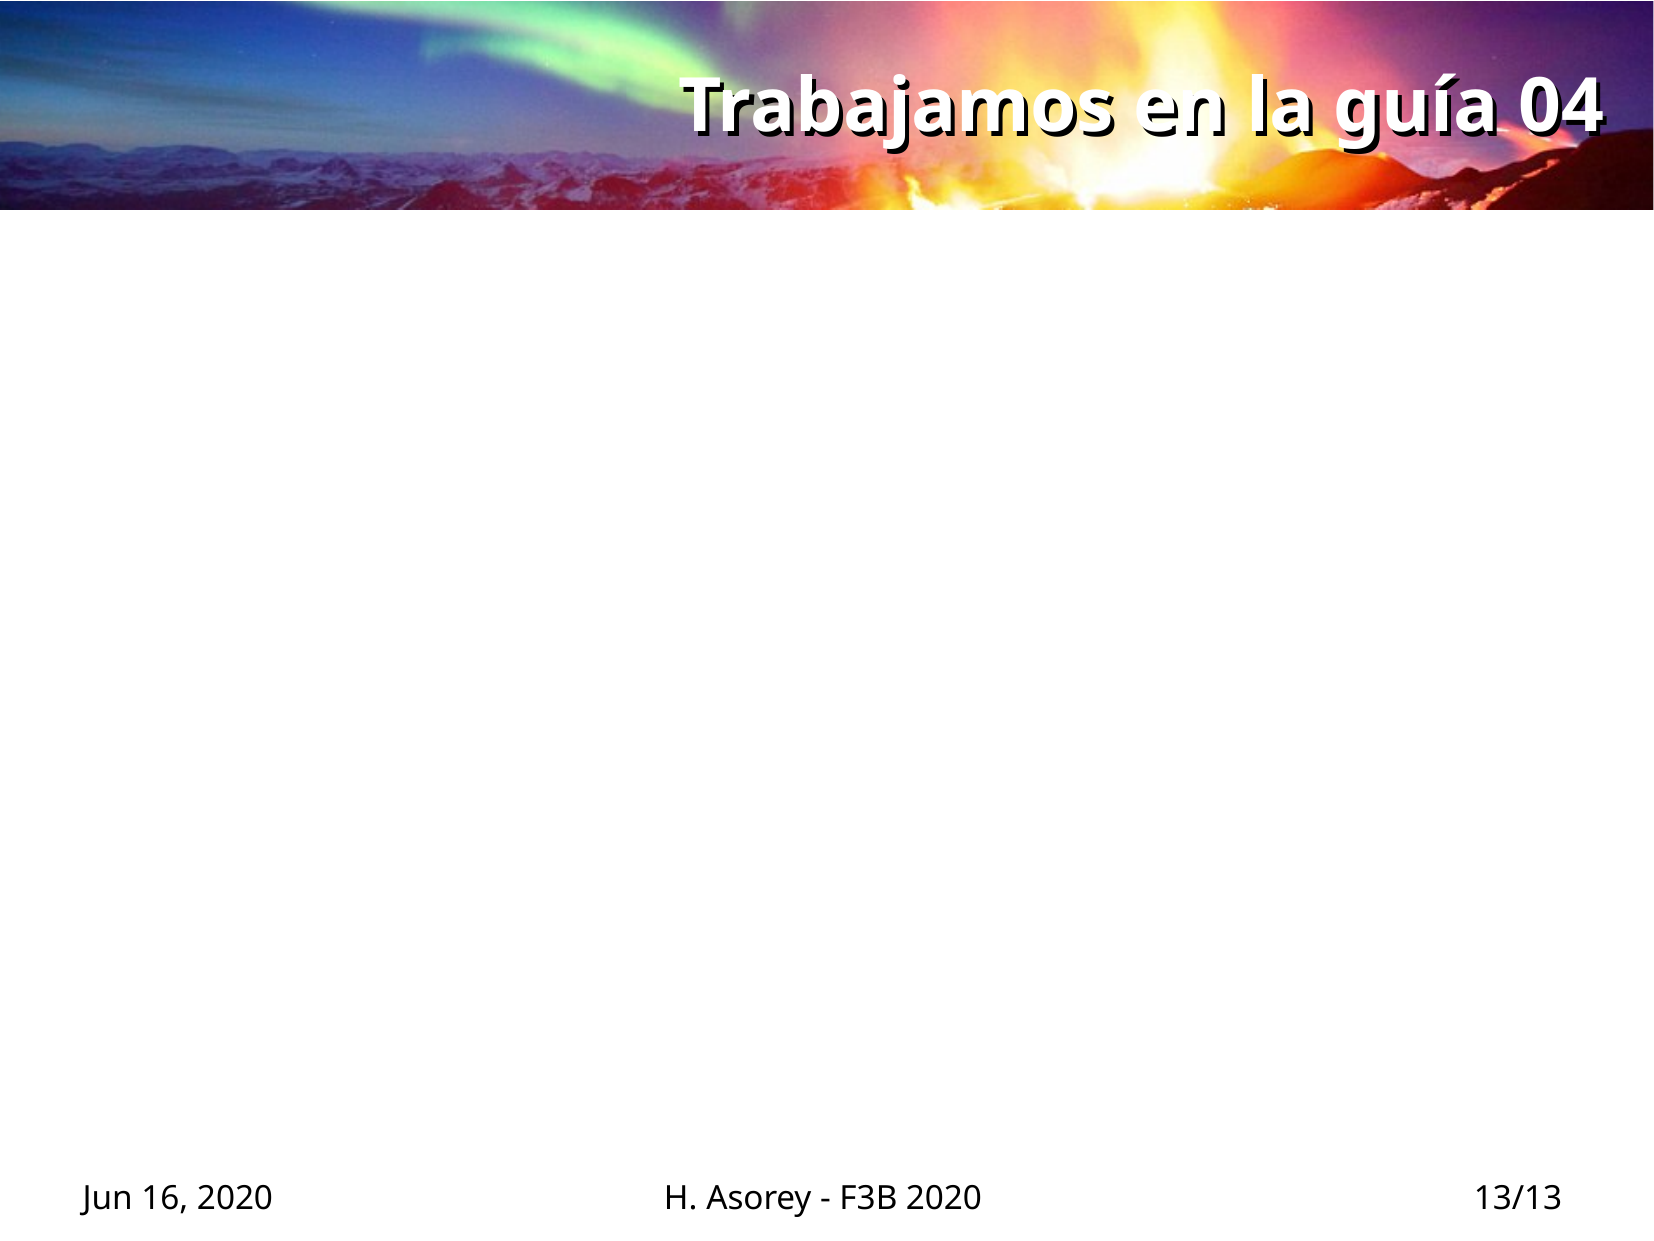

# Trabajamos en la guía 04
Jun 16, 2020
H. Asorey - F3B 2020
13